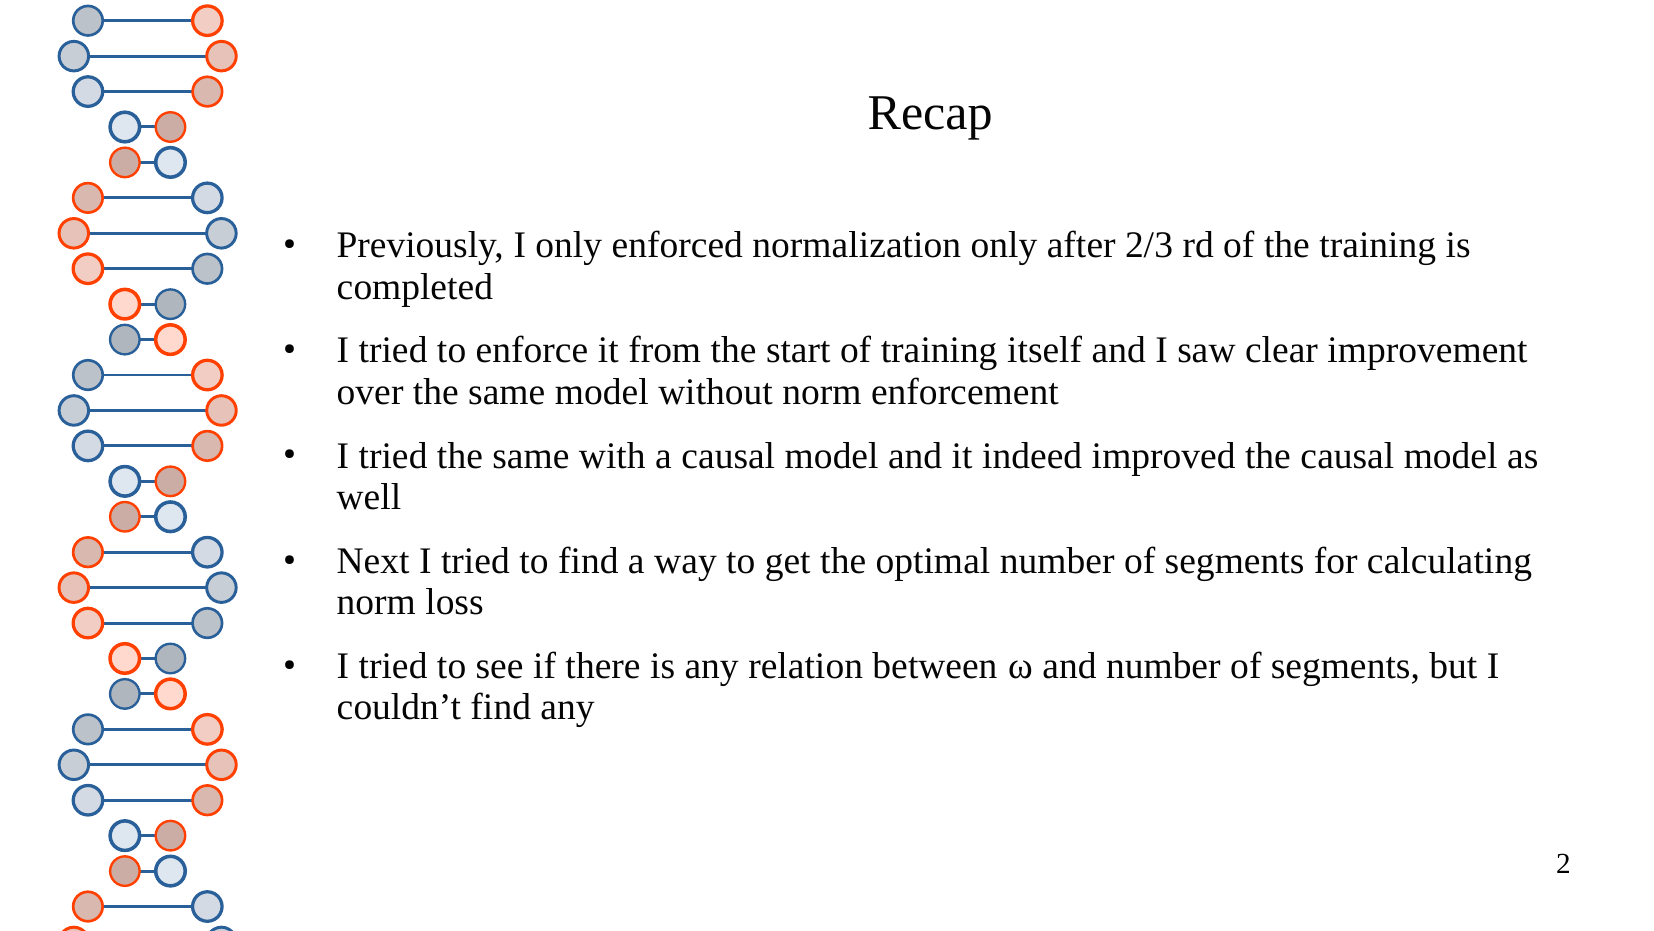

# Recap
Previously, I only enforced normalization only after 2/3 rd of the training is completed
I tried to enforce it from the start of training itself and I saw clear improvement over the same model without norm enforcement
I tried the same with a causal model and it indeed improved the causal model as well
Next I tried to find a way to get the optimal number of segments for calculating norm loss
I tried to see if there is any relation between ω and number of segments, but I couldn’t find any
2